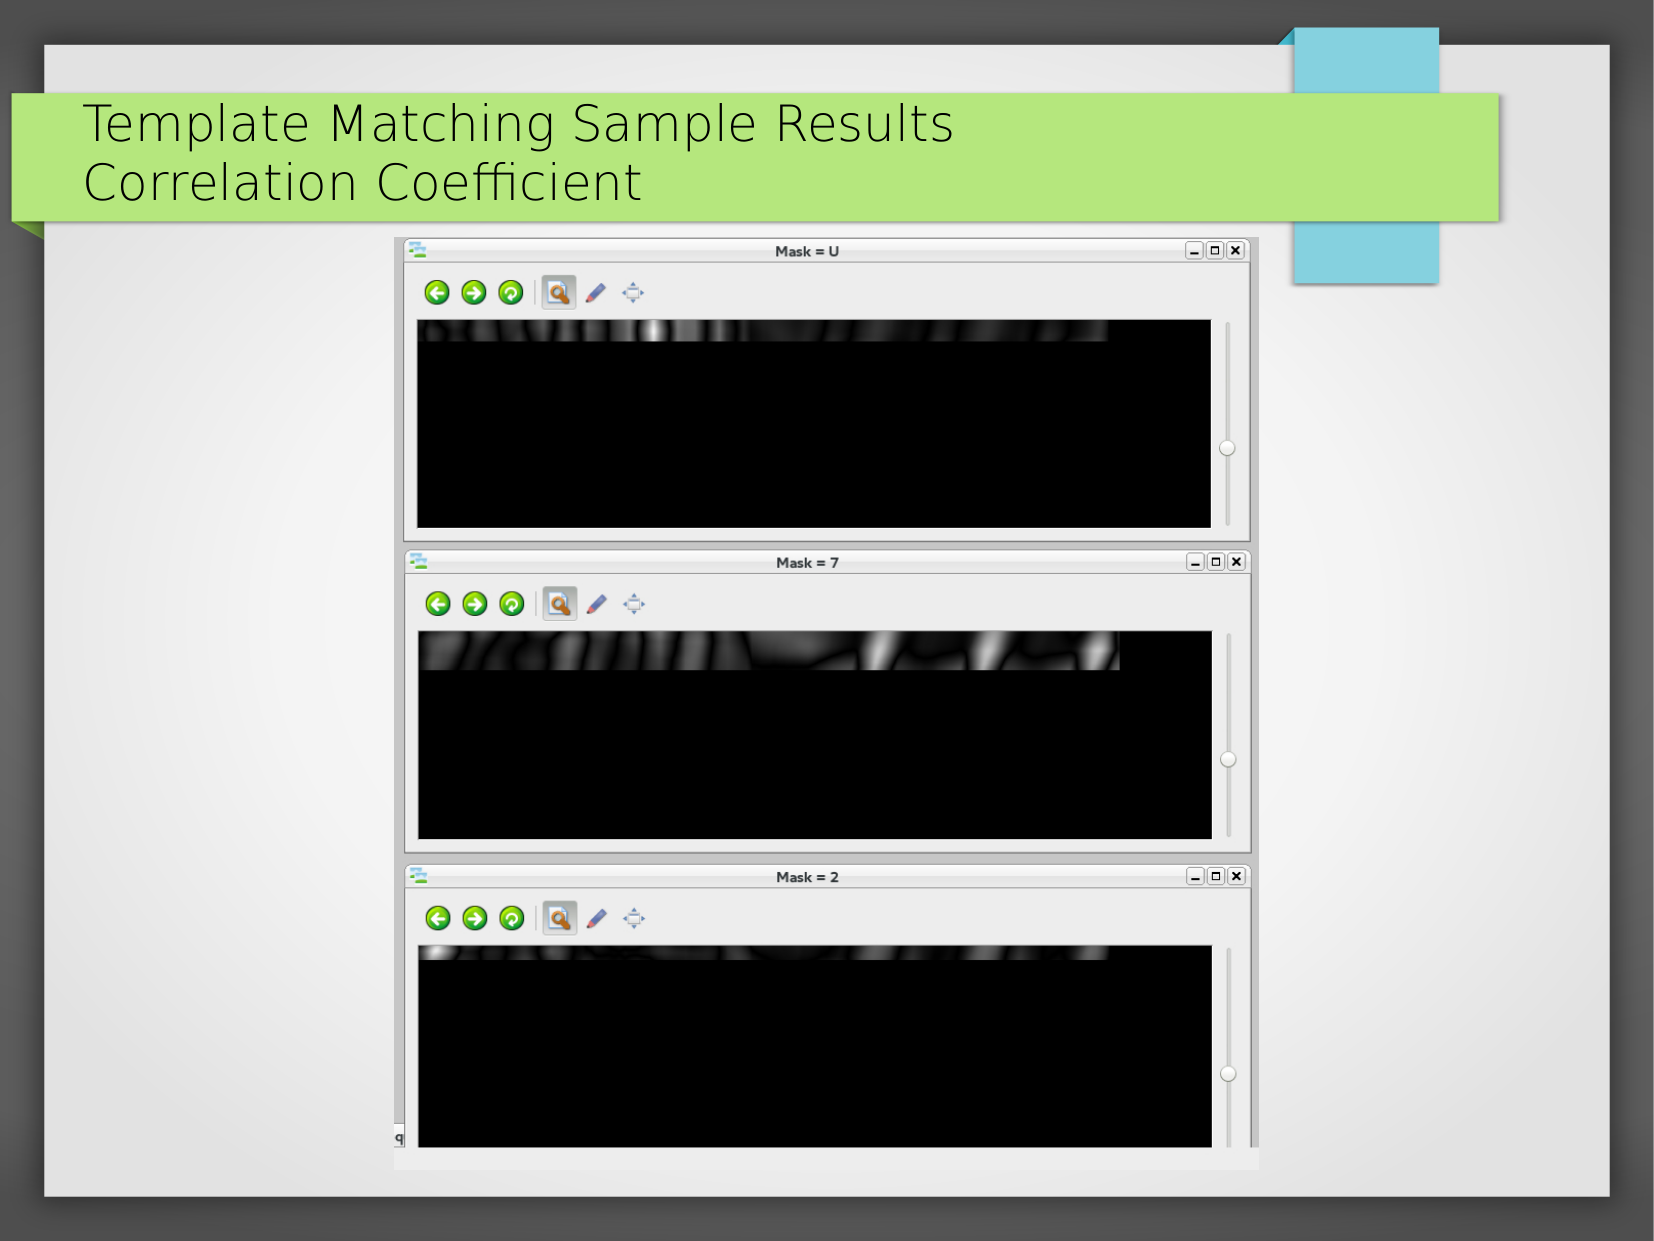

# Template Matching Sample Results Correlation Coefficient